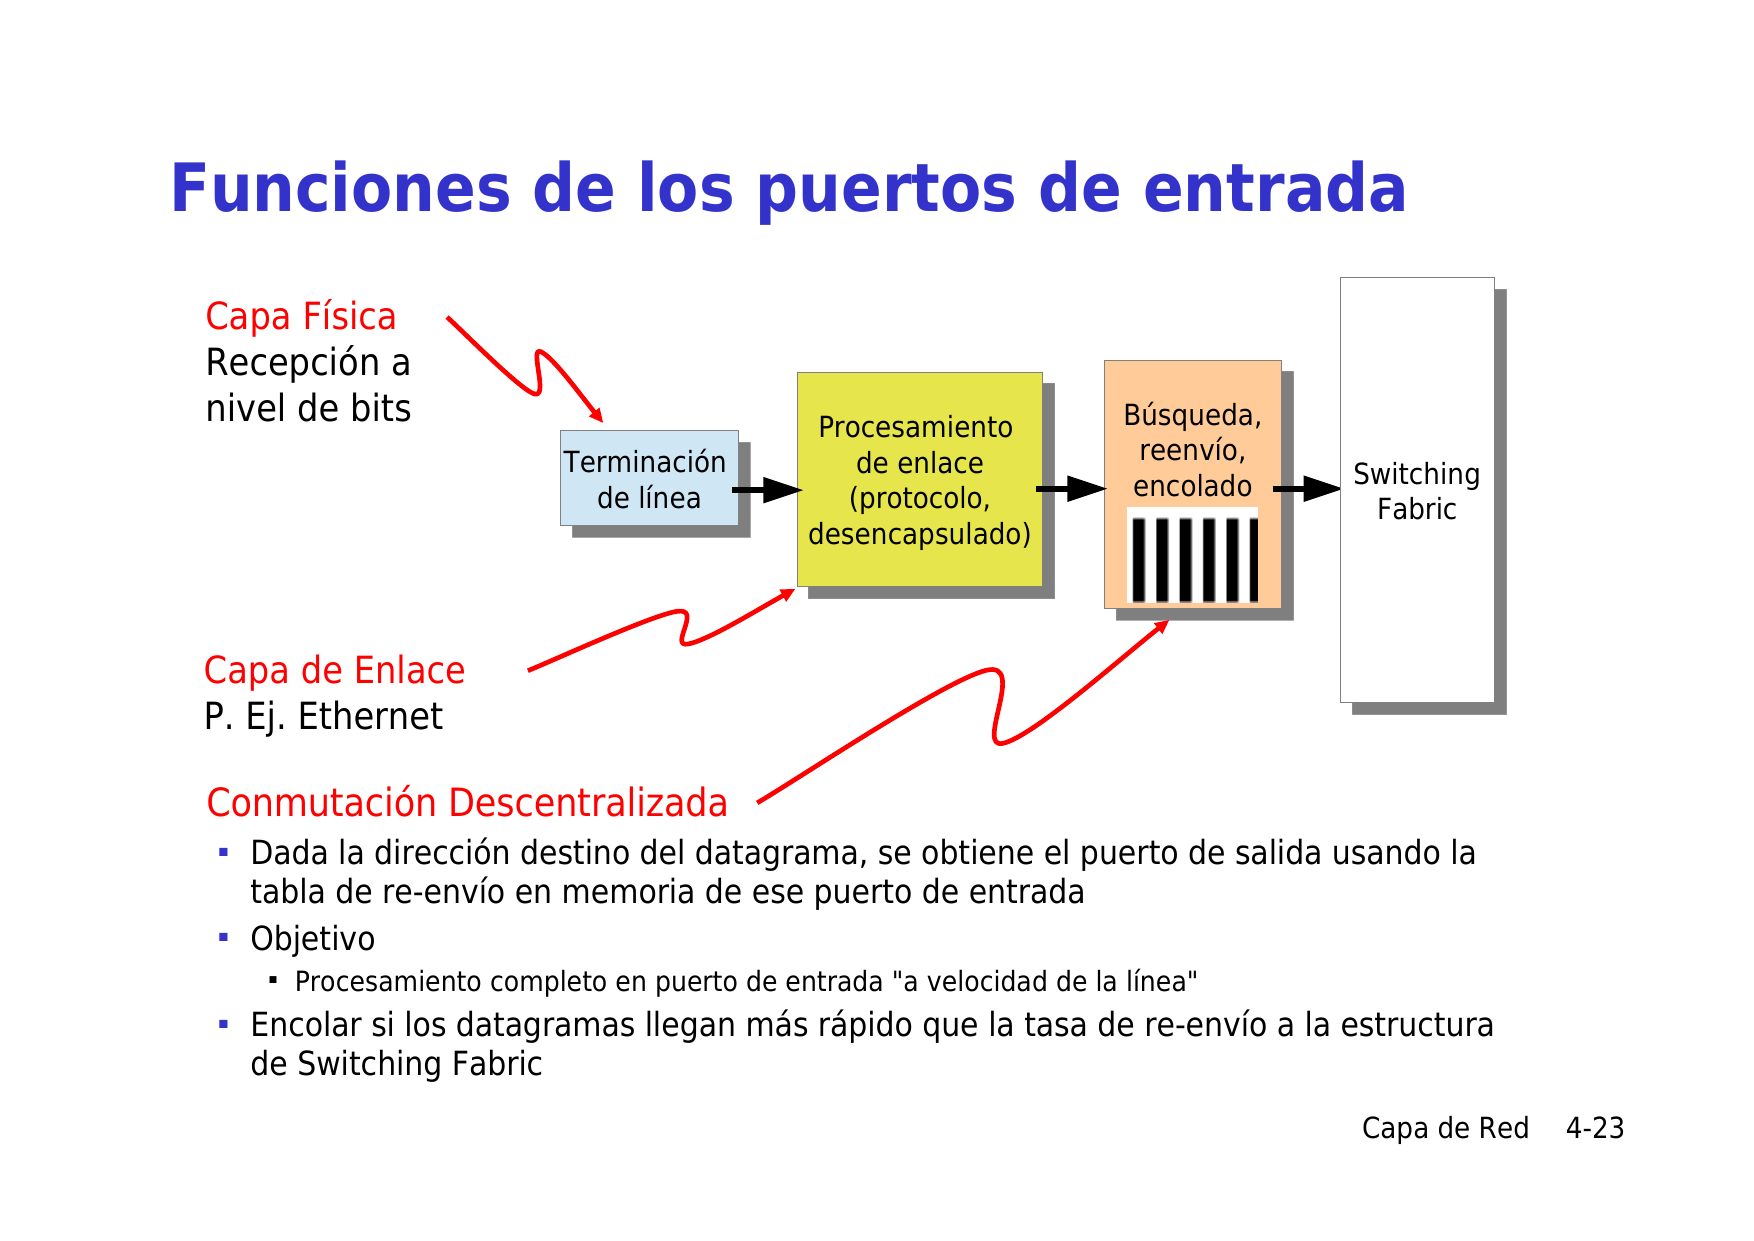

# Funciones de los puertos de entrada
Switching
Fabric
Búsqueda,
reenvío,
encolado
Procesamiento
de enlace
(protocolo,
desencapsulado)
Terminación
de línea
Capa Física
Recepción a
nivel de bits
Capa de Enlace
P. Ej. Ethernet
Conmutación Descentralizada
Dada la dirección destino del datagrama, se obtiene el puerto de salida usando la tabla de re-envío en memoria de ese puerto de entrada
Objetivo
Procesamiento completo en puerto de entrada "a velocidad de la línea"
Encolar si los datagramas llegan más rápido que la tasa de re-envío a la estructura de Switching Fabric